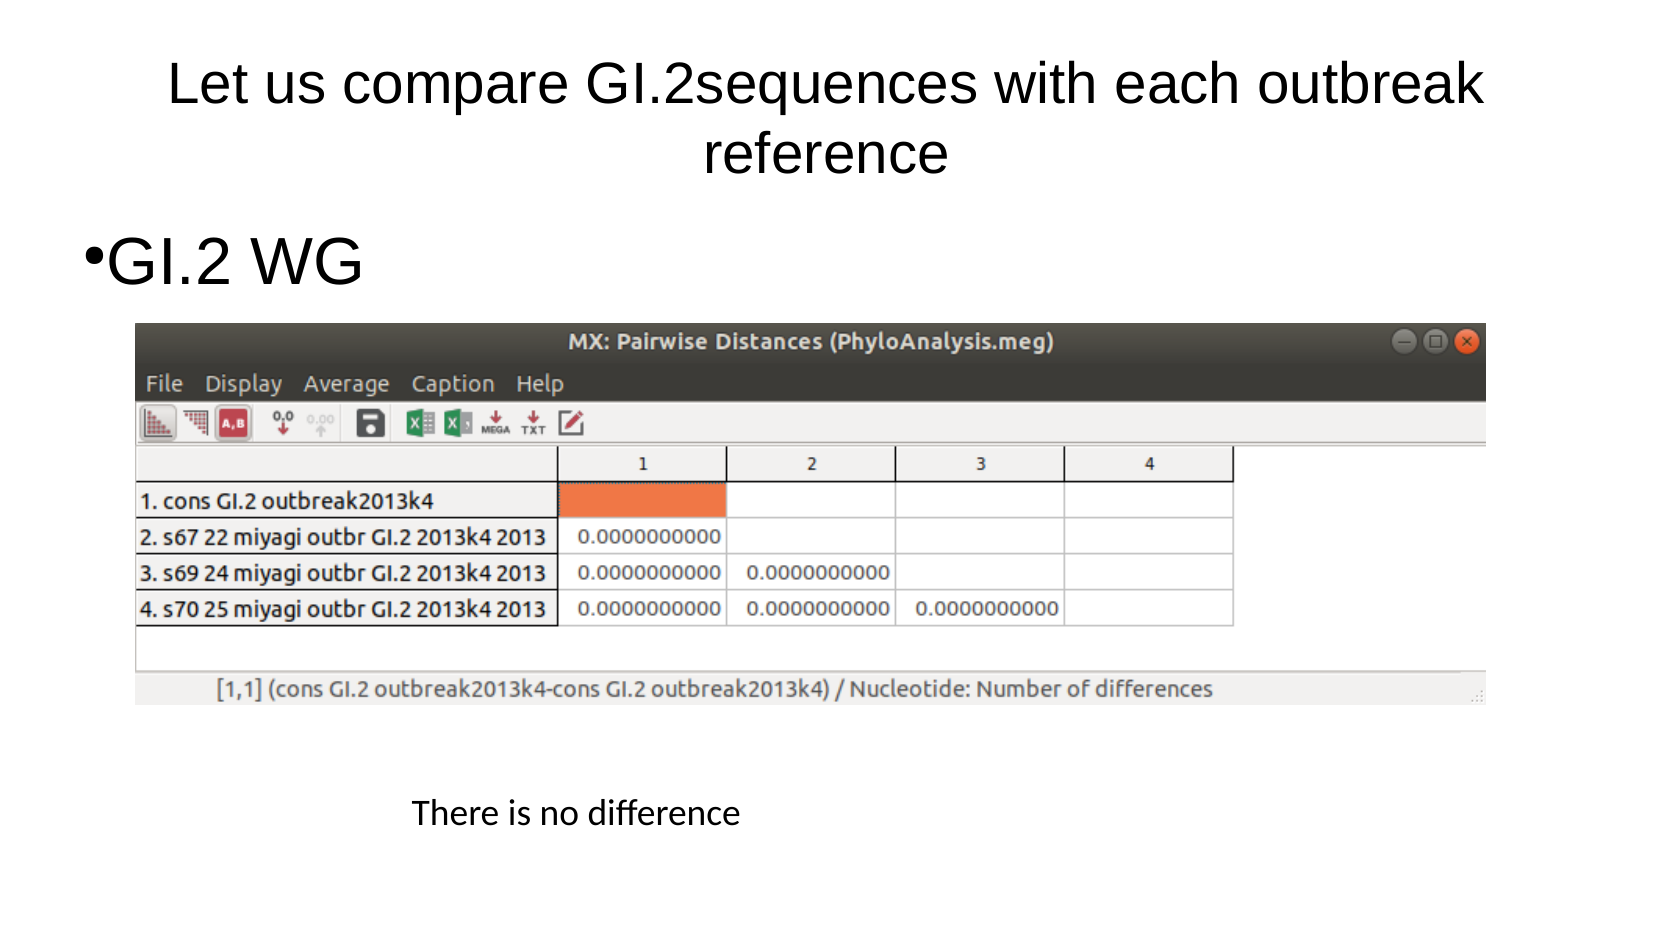

# Let us compare GI.2sequences with each outbreak reference
GI.2 WG
There is no difference